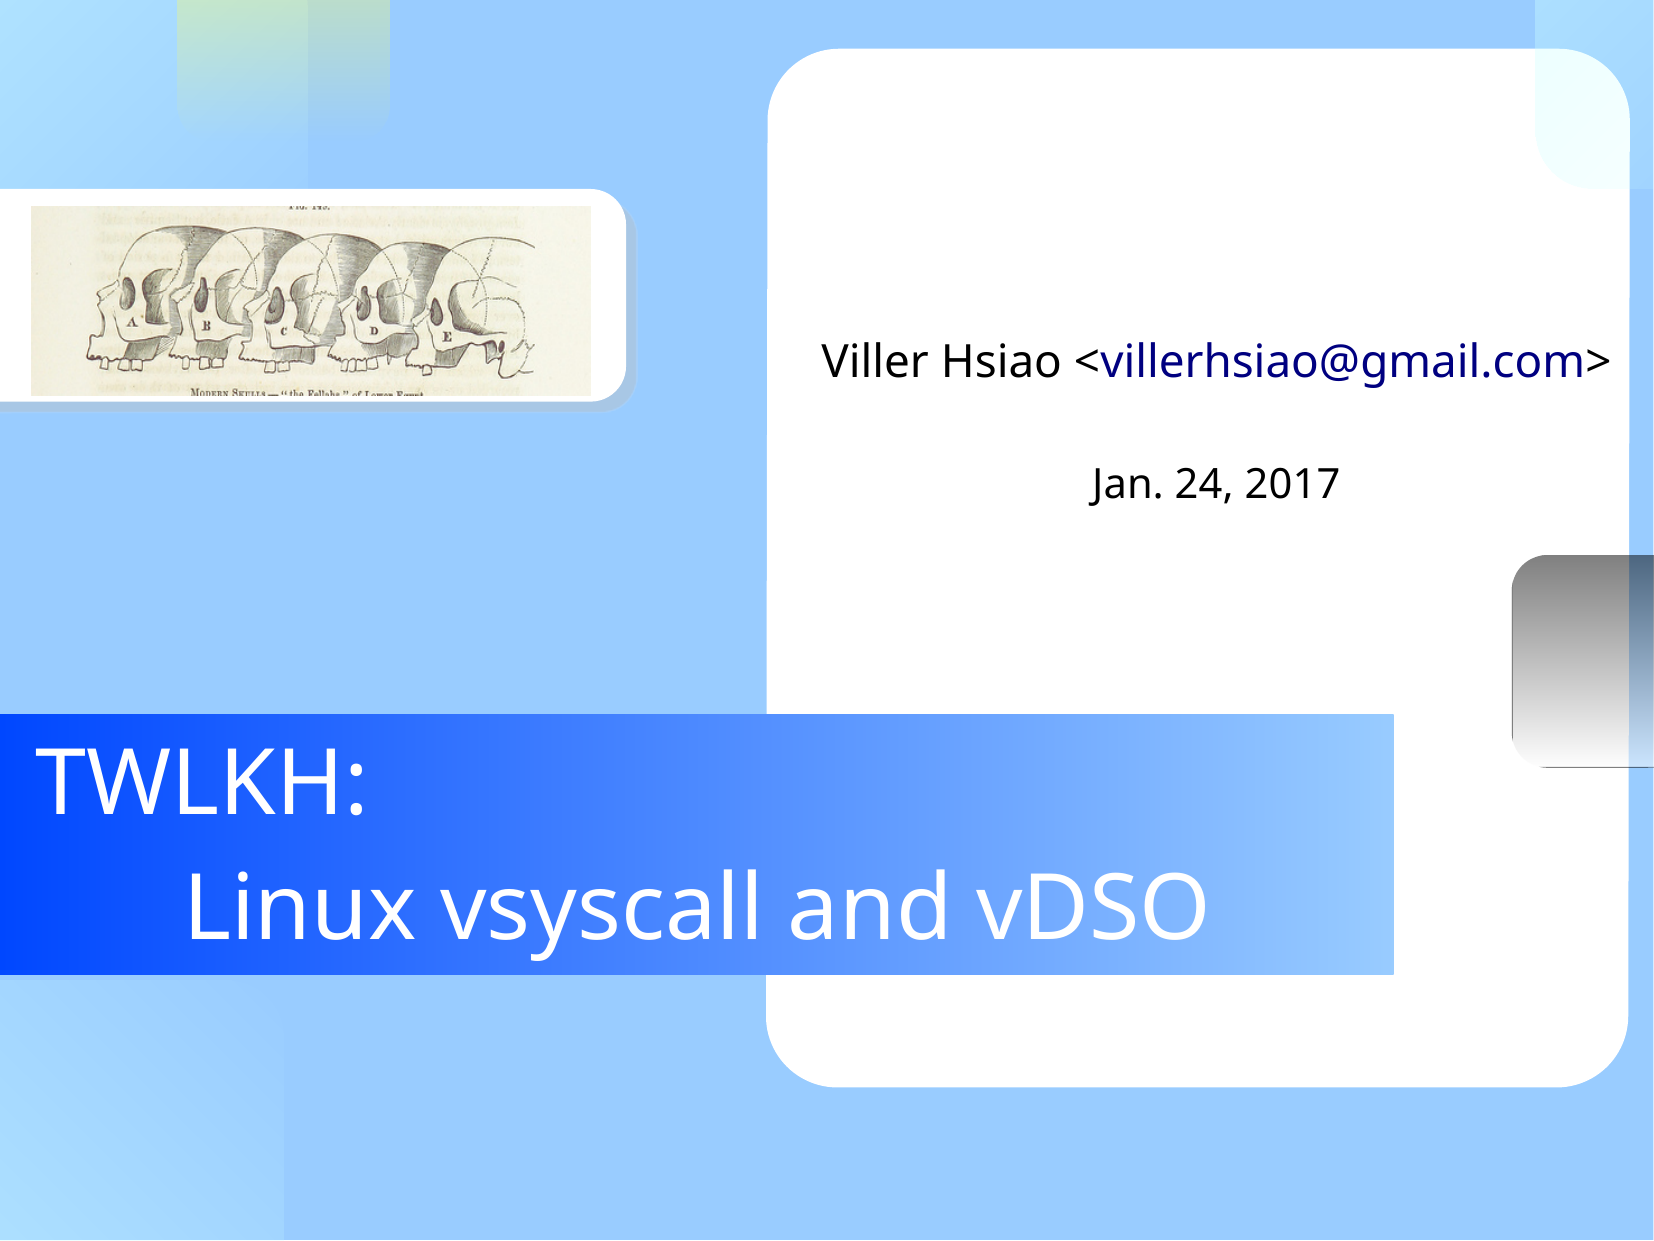

Viller Hsiao <villerhsiao@gmail.com>
Jan. 24, 2017
# TWLKH: Linux vsyscall and vDSO